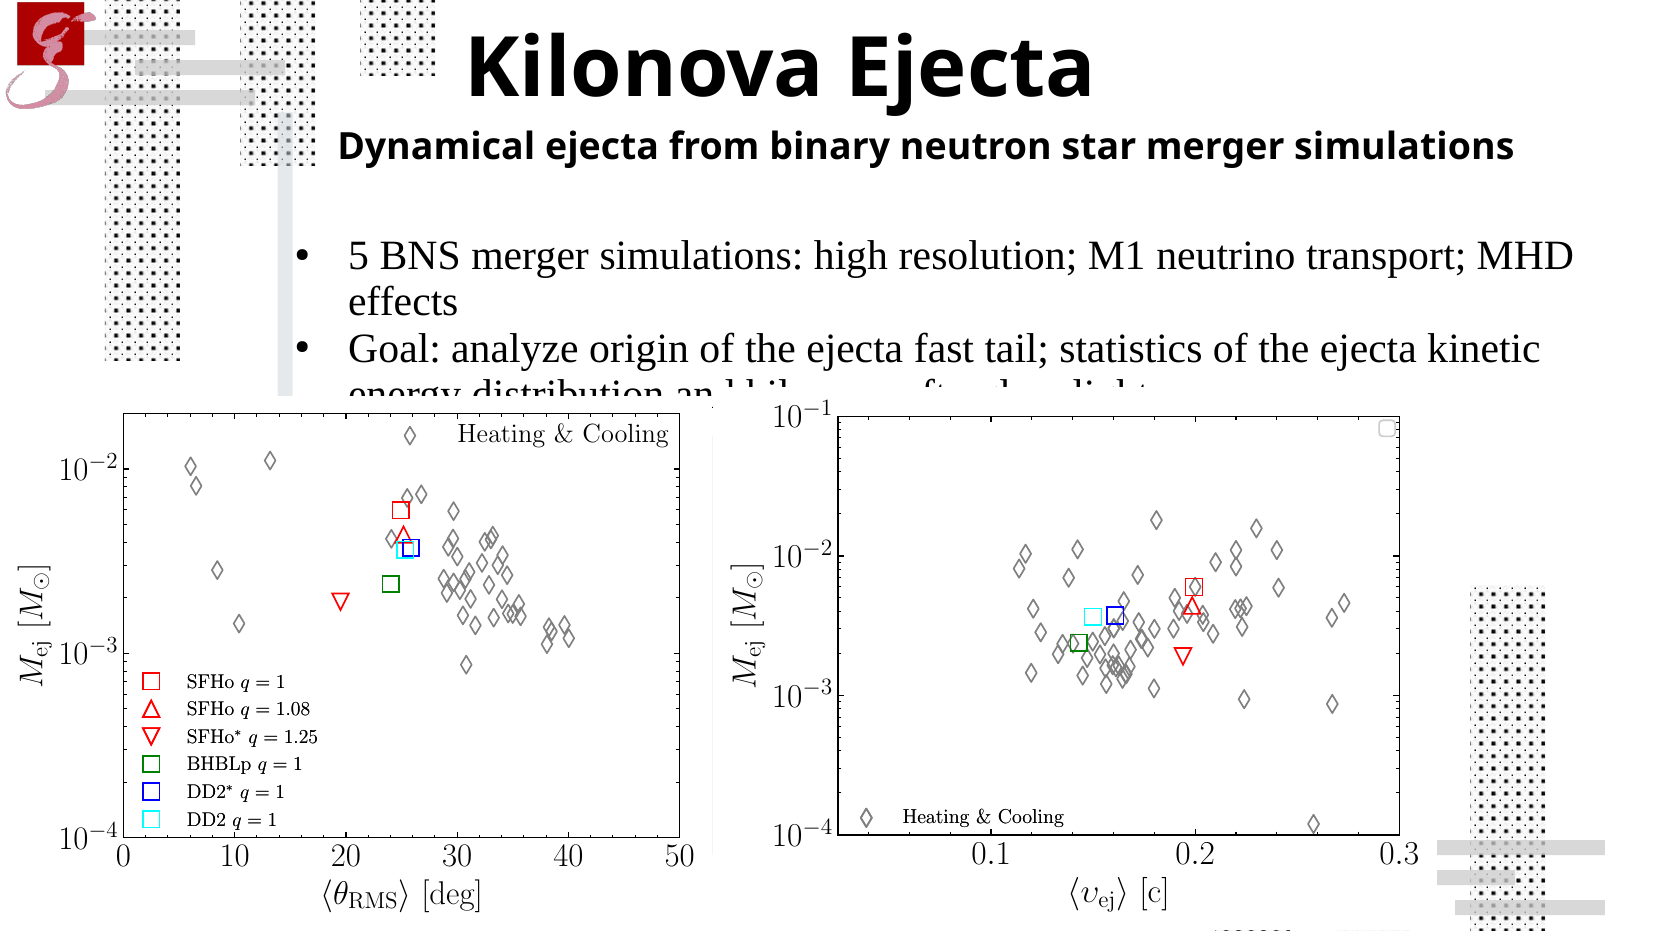

Kilonova Ejecta
Dynamical ejecta from binary neutron star merger simulations
5 BNS merger simulations: high resolution; M1 neutrino transport; MHD effects
Goal: analyze origin of the ejecta fast tail; statistics of the ejecta kinetic energy distribution and kilonova afterglow light curves